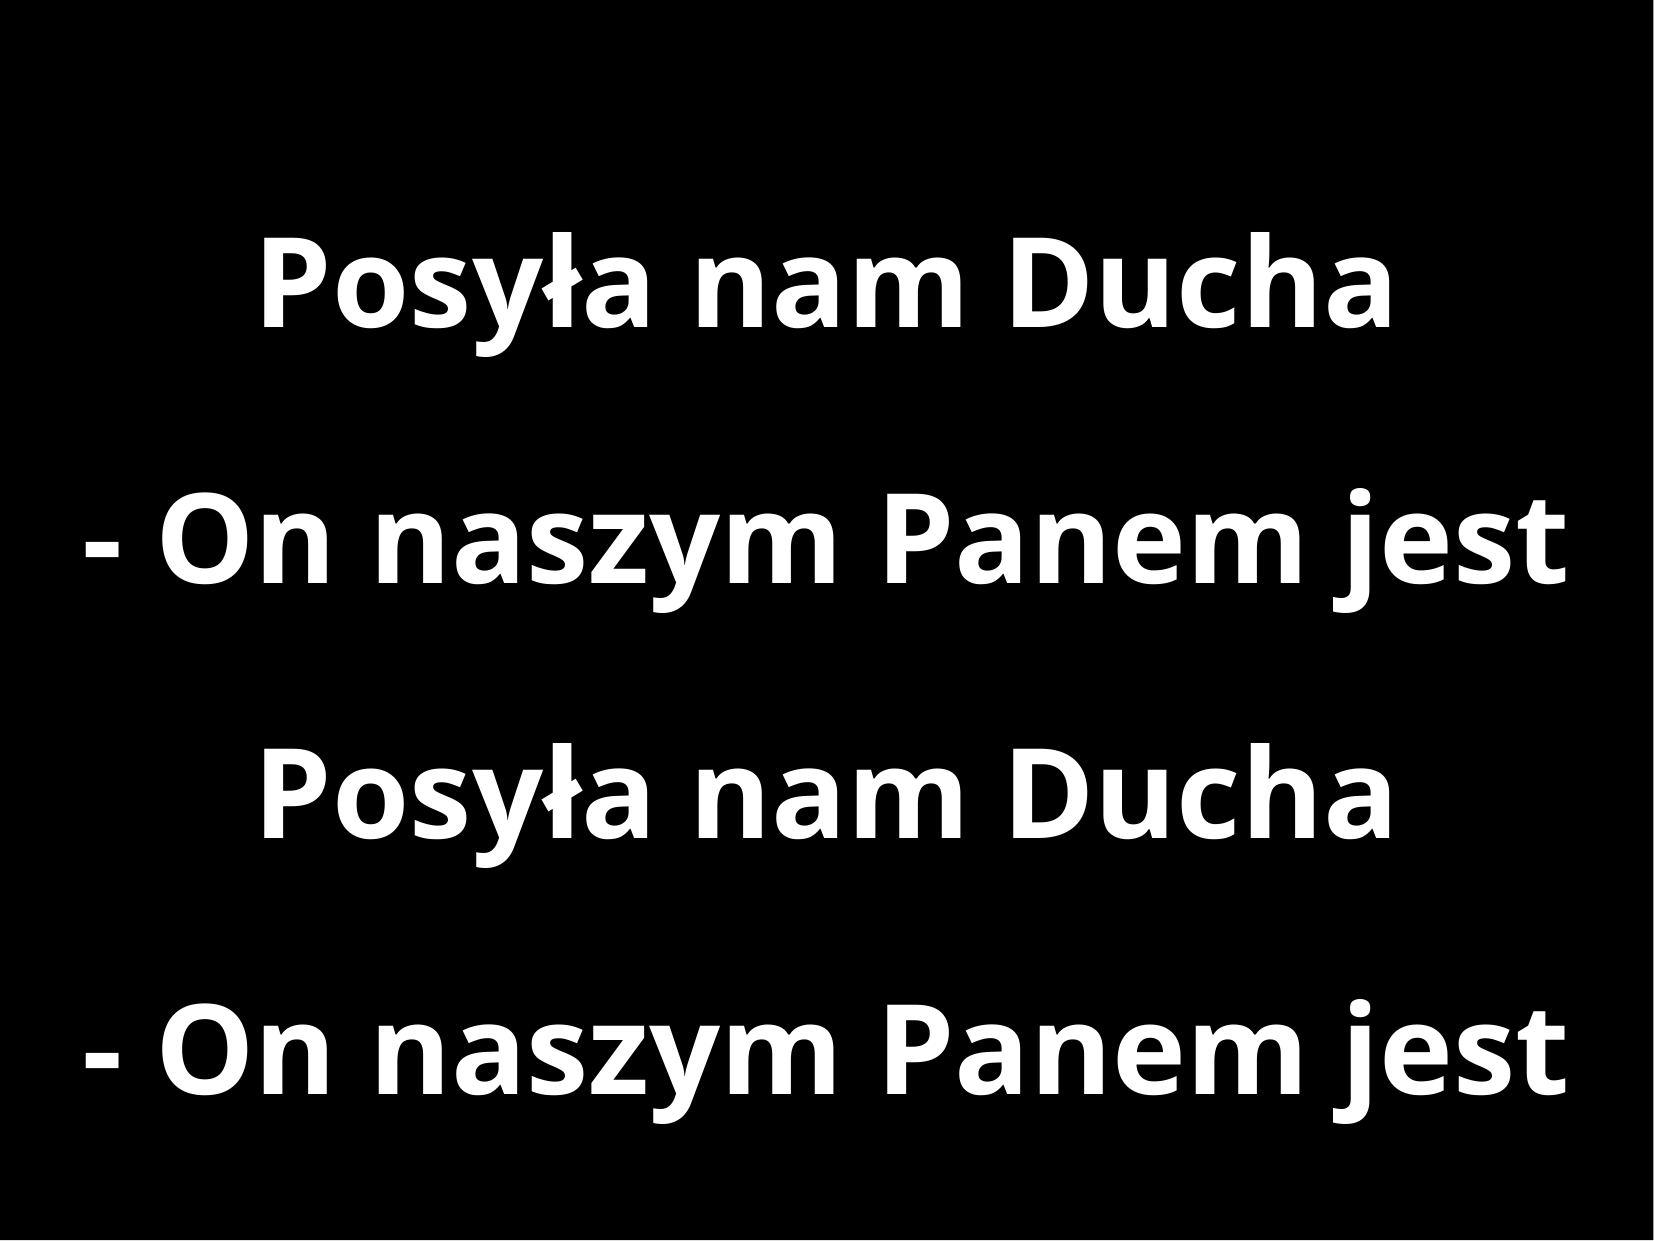

# Posyła nam Ducha - On naszym Panem jest Posyła nam Ducha - On naszym Panem jest